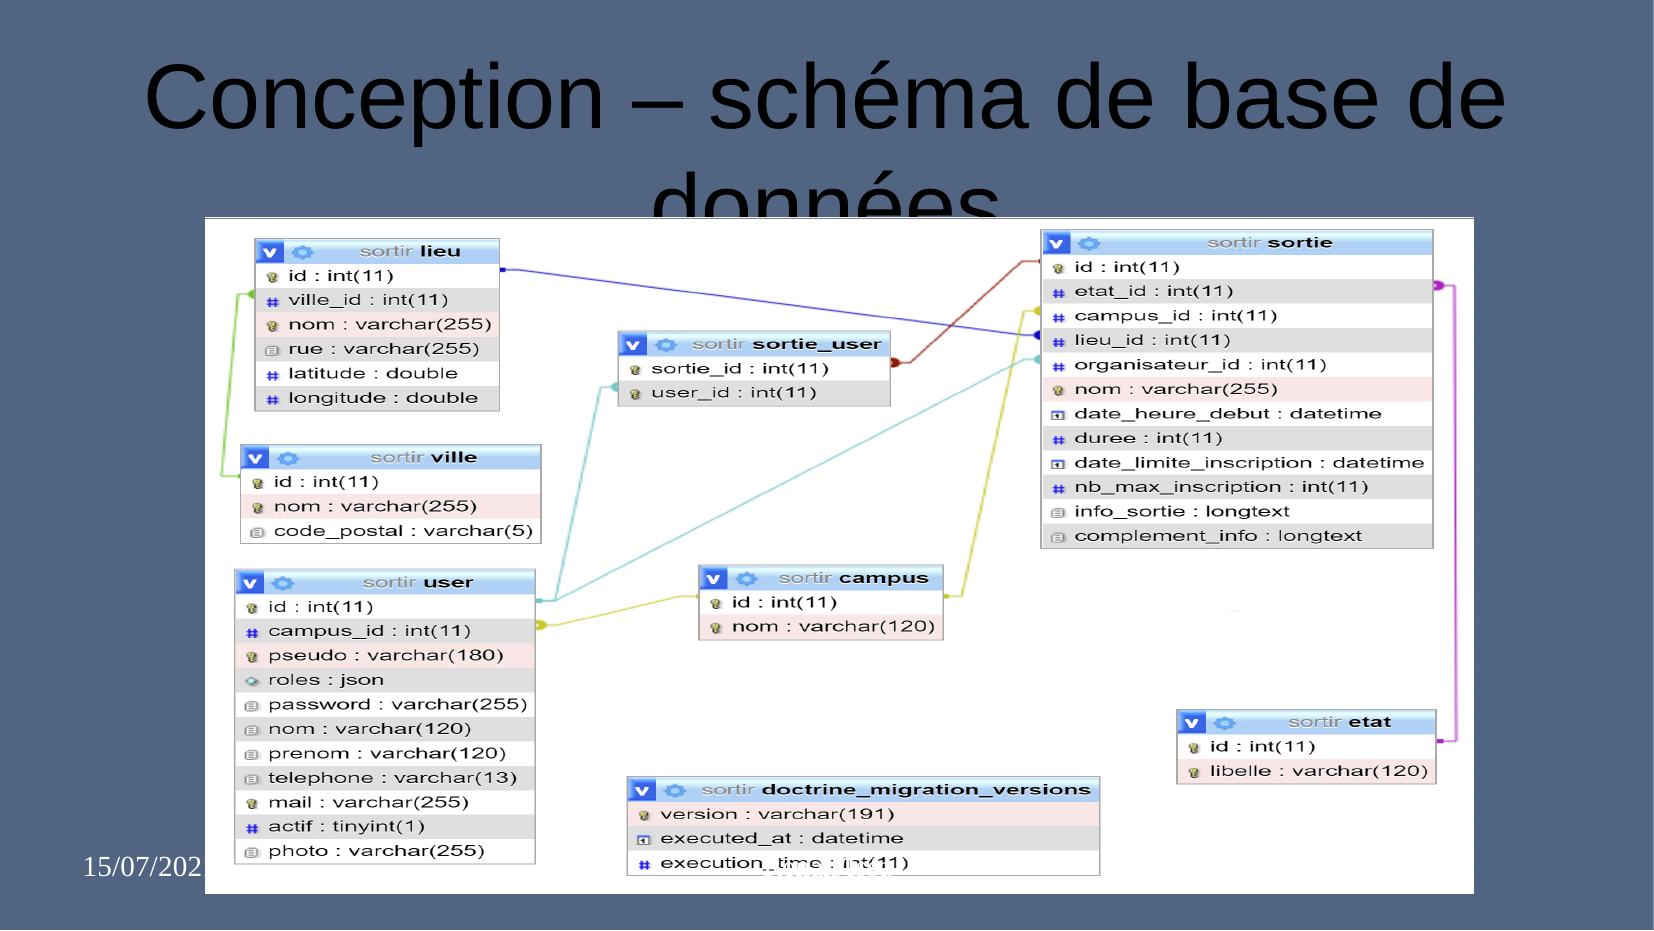

# Conception – schéma de base de données
15/07/2021
Renan/Issa